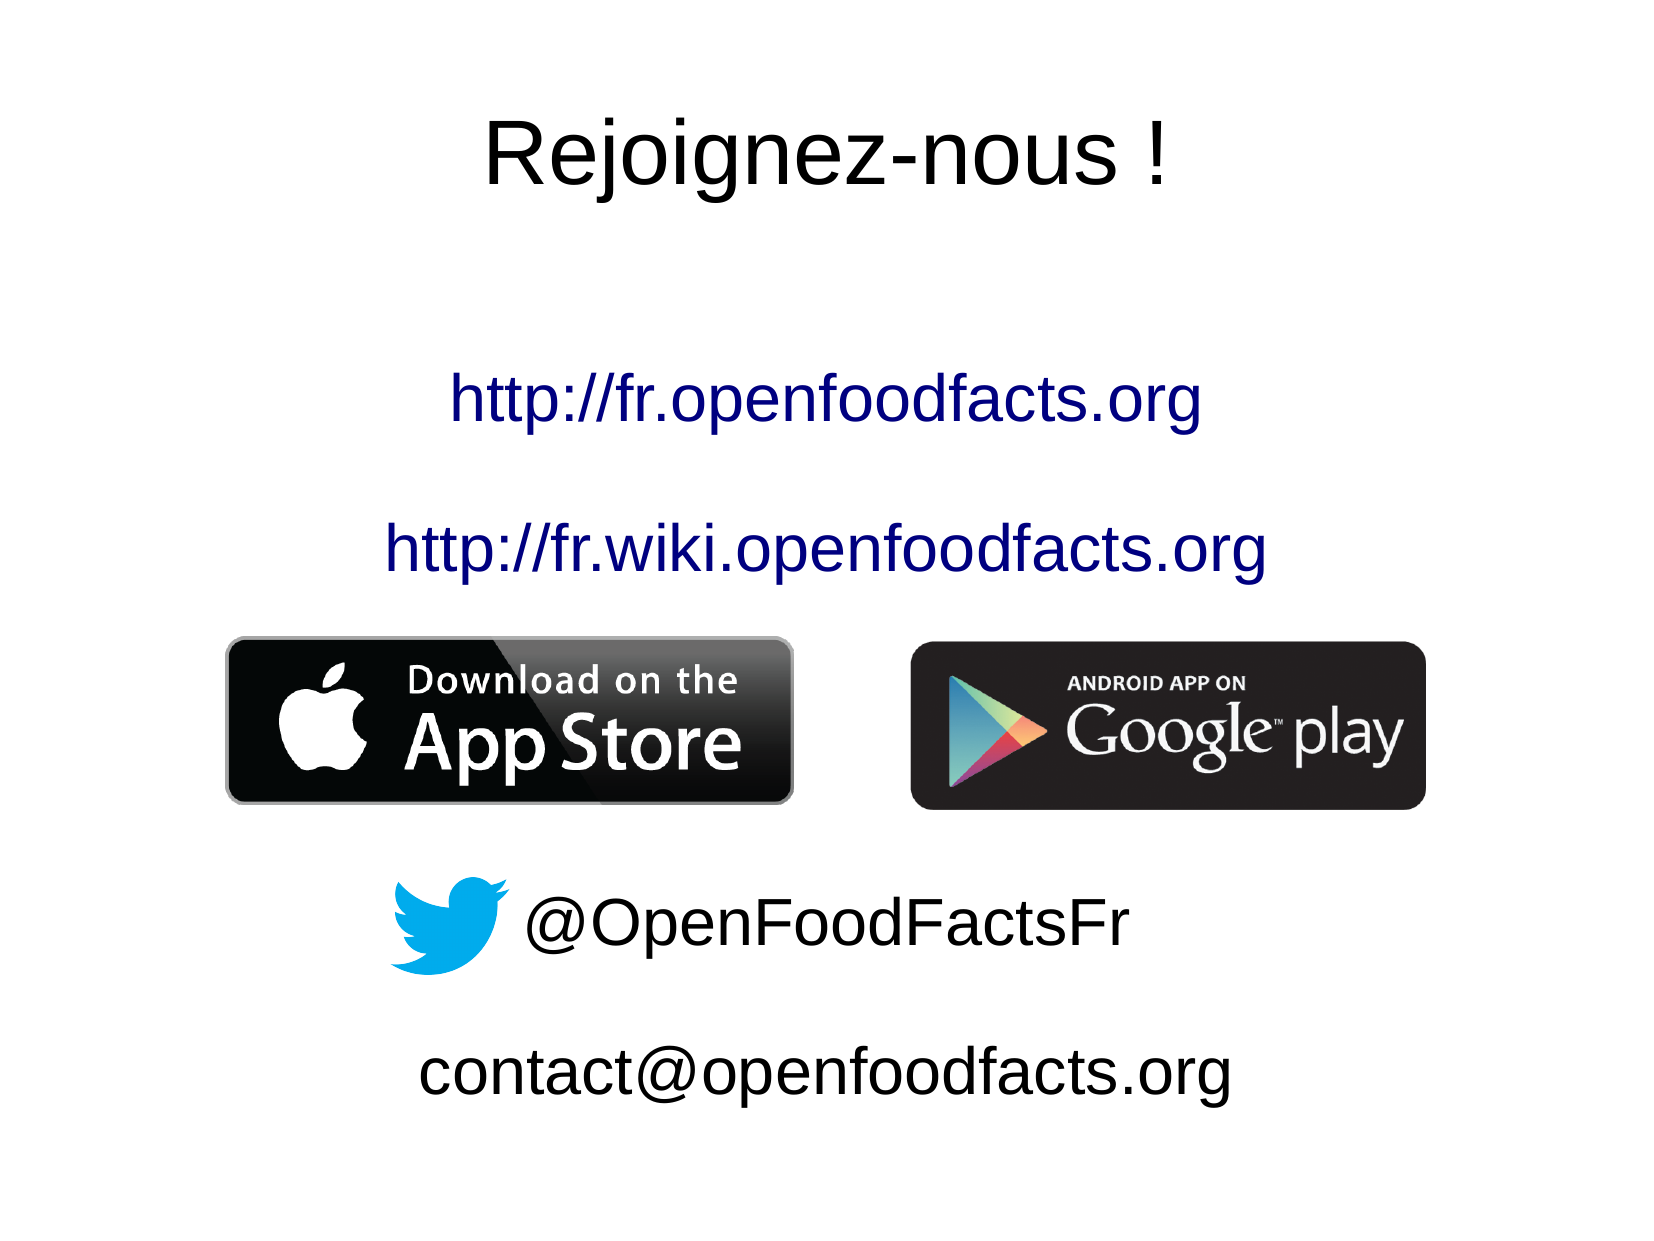

# Rejoignez-nous !
http://fr.openfoodfacts.org
http://fr.wiki.openfoodfacts.org
@OpenFoodFactsFr
contact@openfoodfacts.org